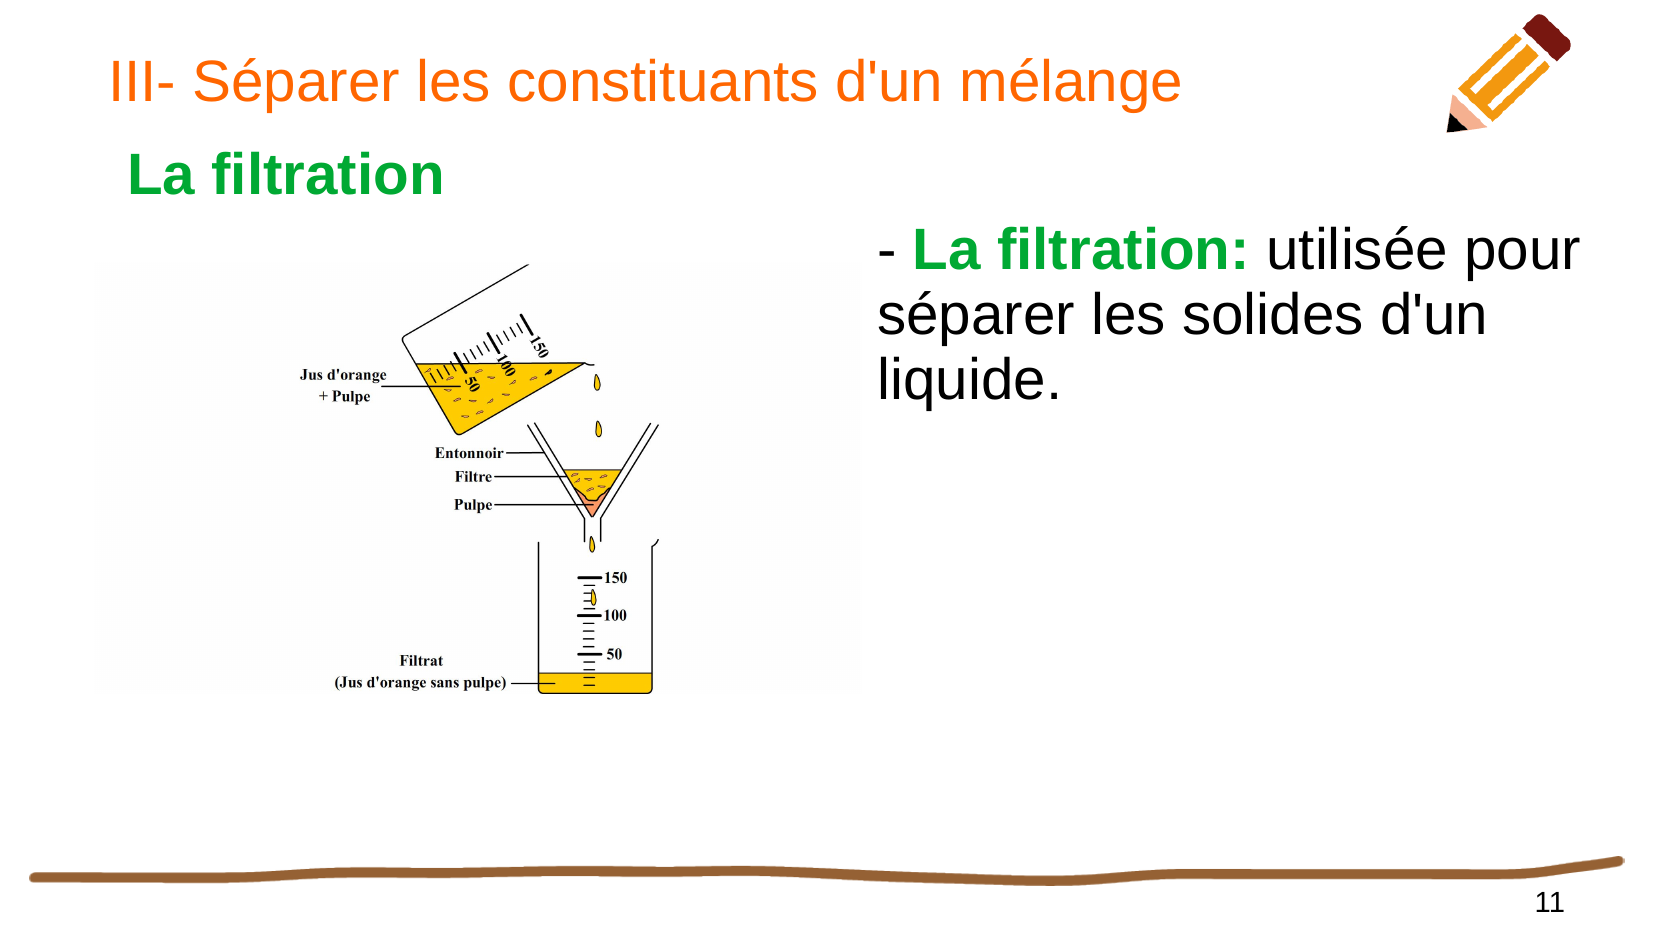

# III- Séparer les constituants d'un mélange
La filtration
- La filtration: utilisée pour séparer les solides d'un liquide.
11